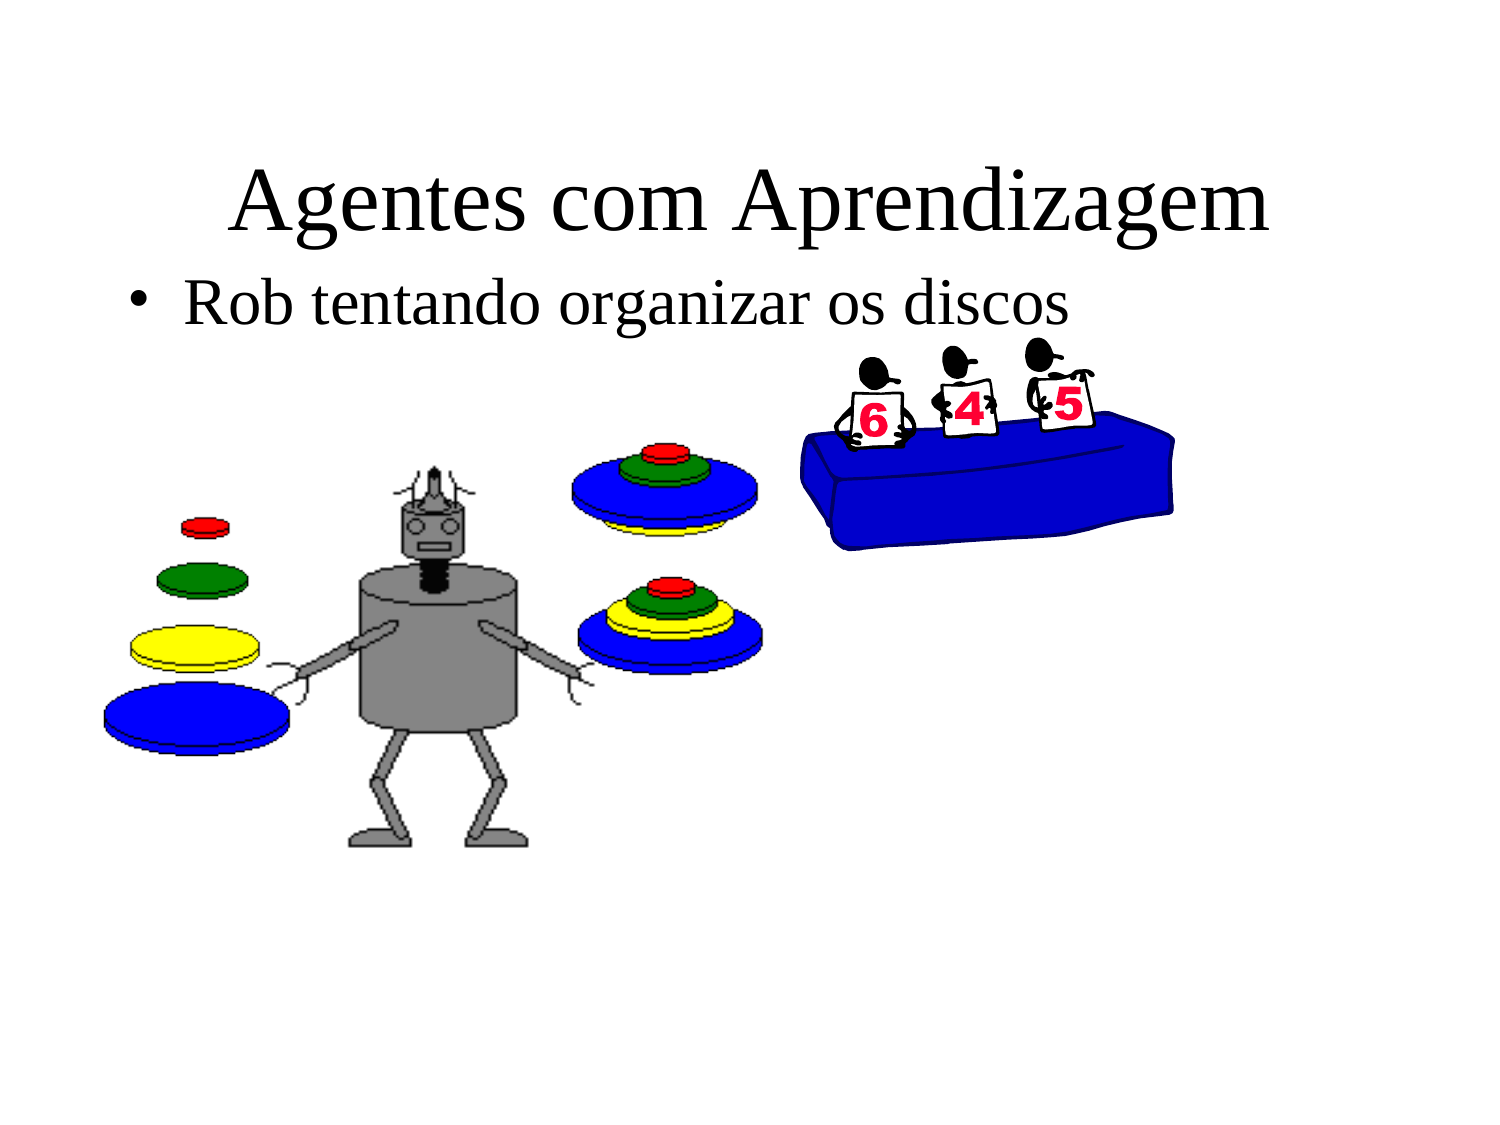

# Agentes com Aprendizagem
Rob tentando organizar os discos